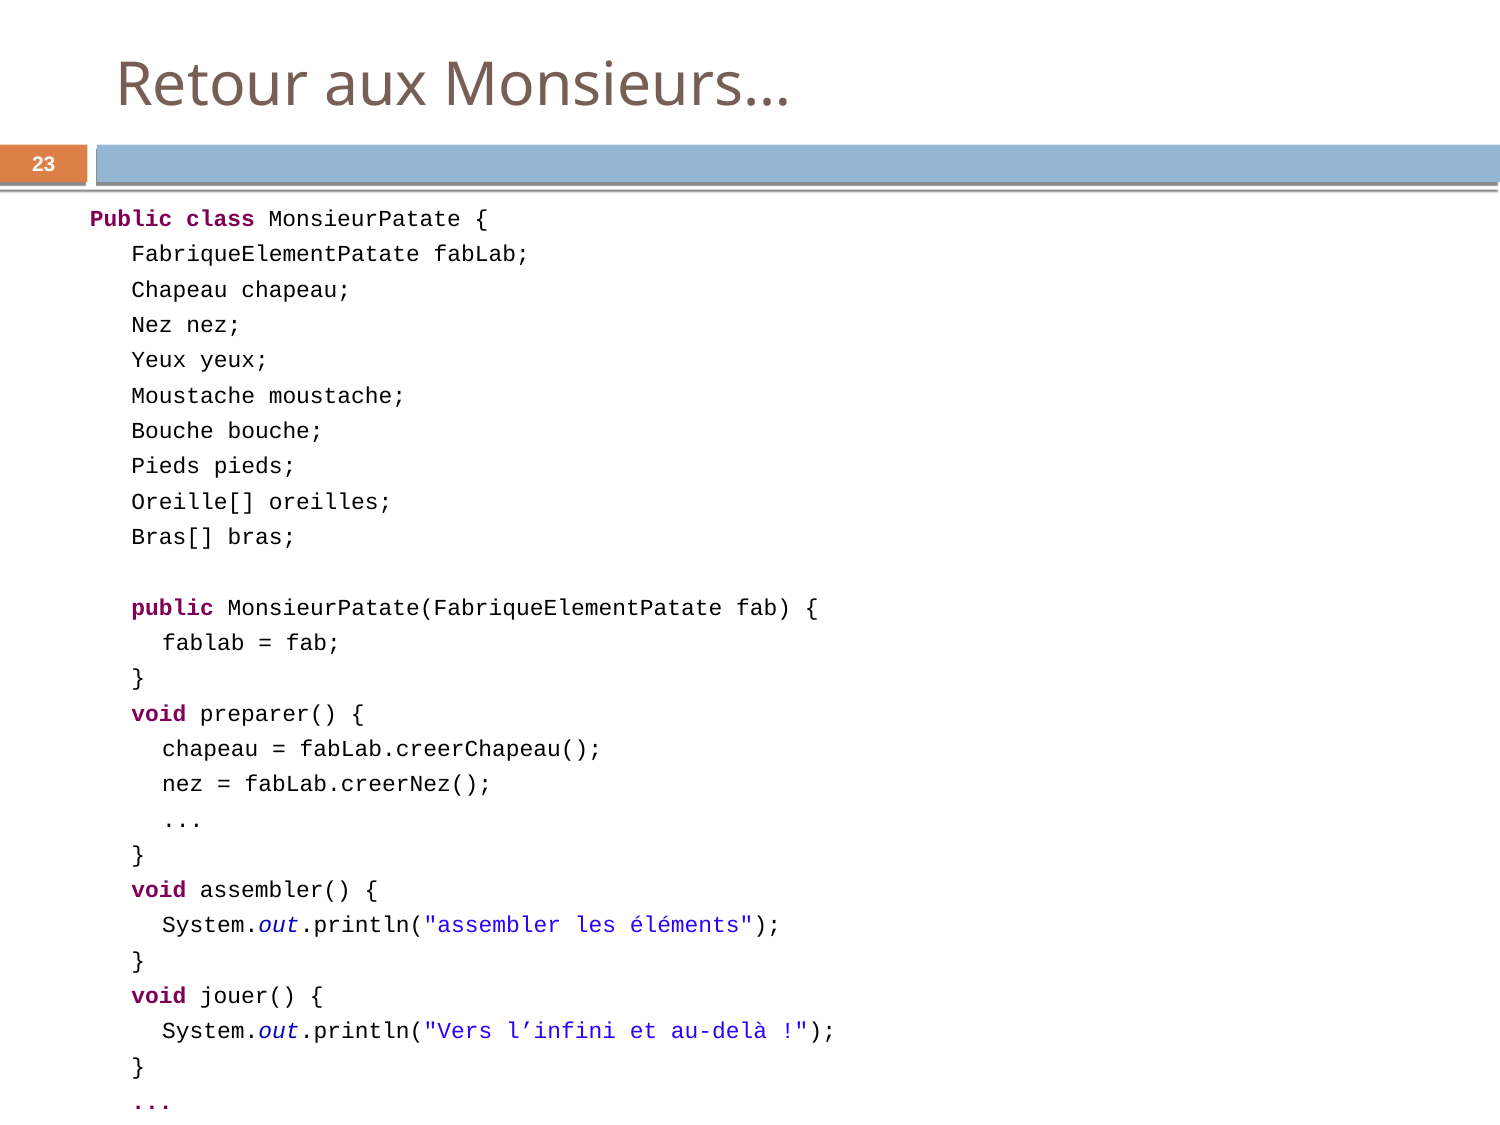

# Retour aux Monsieurs…
Public class MonsieurPatate {
FabriqueElementPatate fabLab;
Chapeau chapeau;
Nez nez;
Yeux yeux;
Moustache moustache;
Bouche bouche;
Pieds pieds;
Oreille[] oreilles;
Bras[] bras;
public MonsieurPatate(FabriqueElementPatate fab) {
	fablab = fab;
}
void preparer() {
	chapeau = fabLab.creerChapeau();
	nez = fabLab.creerNez();
	...
}
void assembler() {
	System.out.println("assembler les éléments");
}
void jouer() {
	System.out.println("Vers l’infini et au-delà !");
}
...